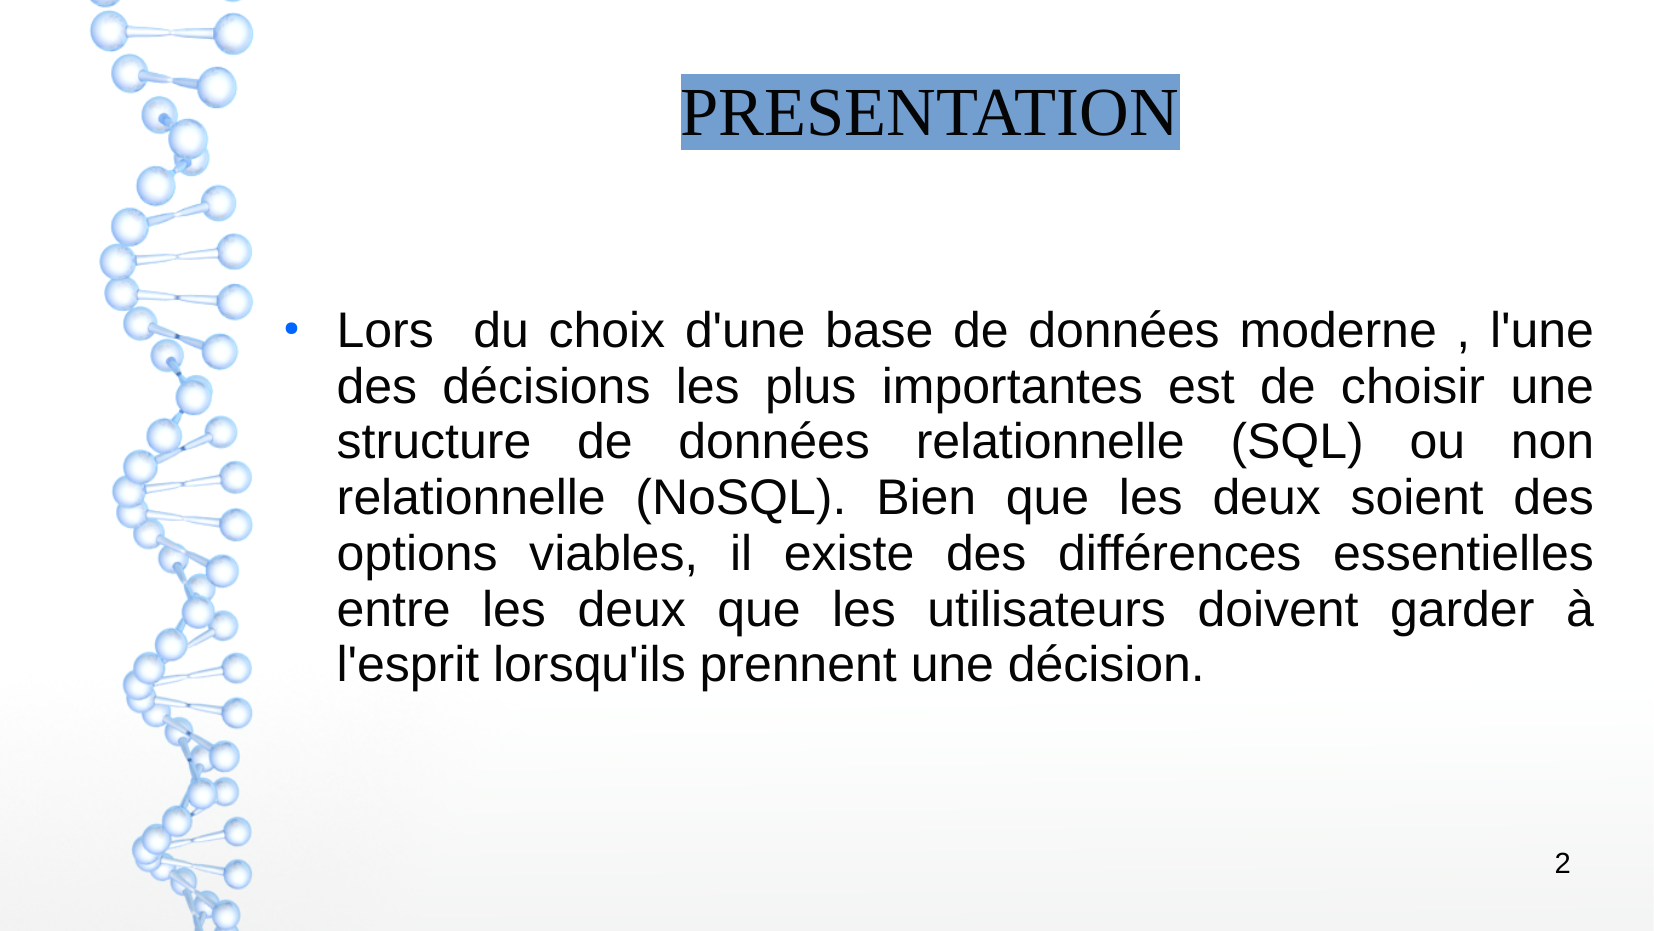

# PRESENTATION
Lors du choix d'une base de données moderne , l'une des décisions les plus importantes est de choisir une structure de données relationnelle (SQL) ou non relationnelle (NoSQL). Bien que les deux soient des options viables, il existe des différences essentielles entre les deux que les utilisateurs doivent garder à l'esprit lorsqu'ils prennent une décision.
2